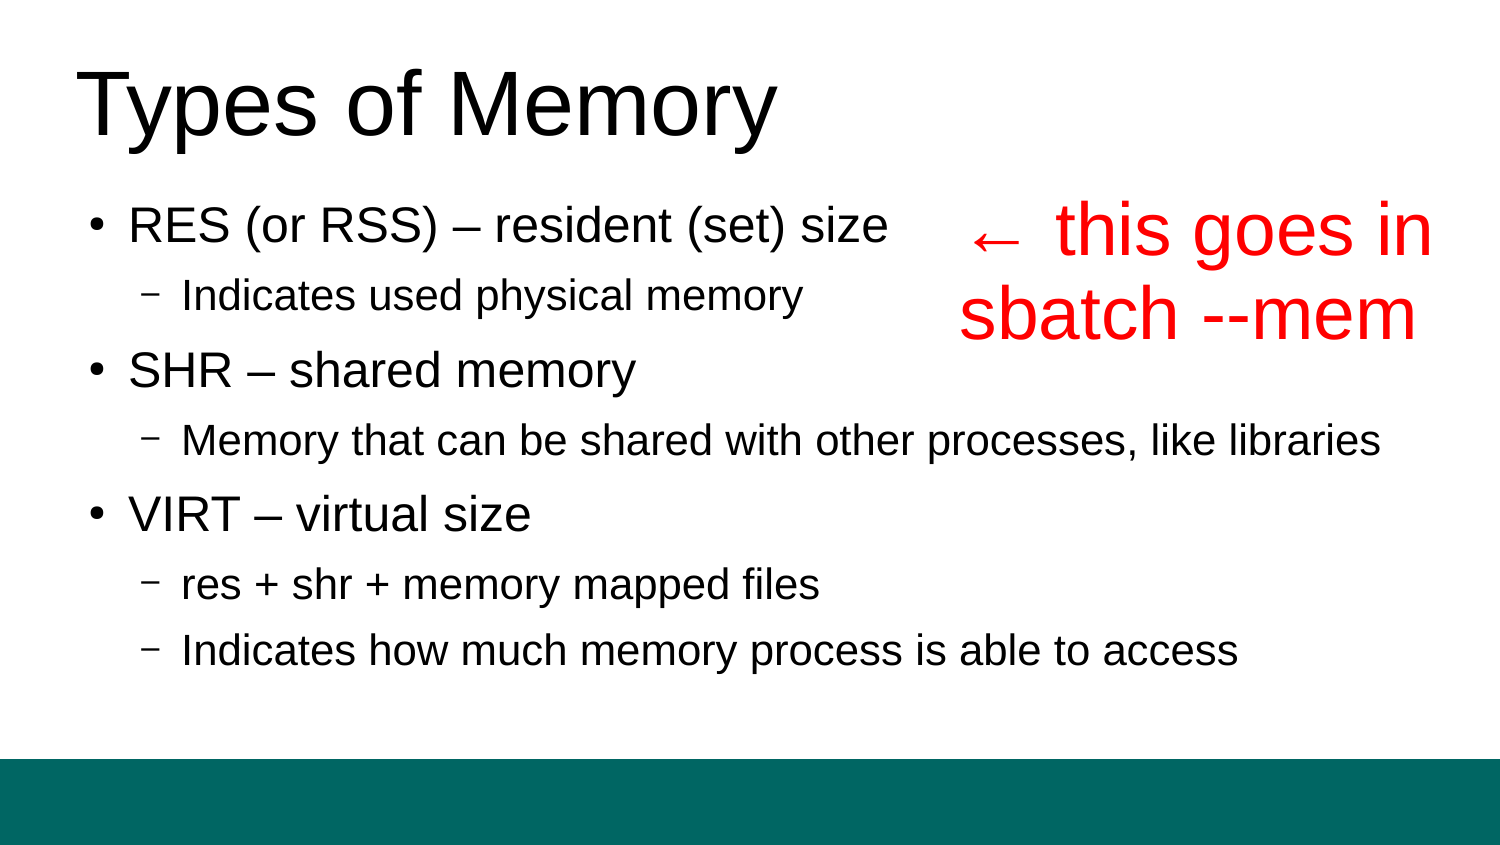

# Types of Memory
← this goes in sbatch --mem
RES (or RSS) – resident (set) size
Indicates used physical memory
SHR – shared memory
Memory that can be shared with other processes, like libraries
VIRT – virtual size
res + shr + memory mapped files
Indicates how much memory process is able to access